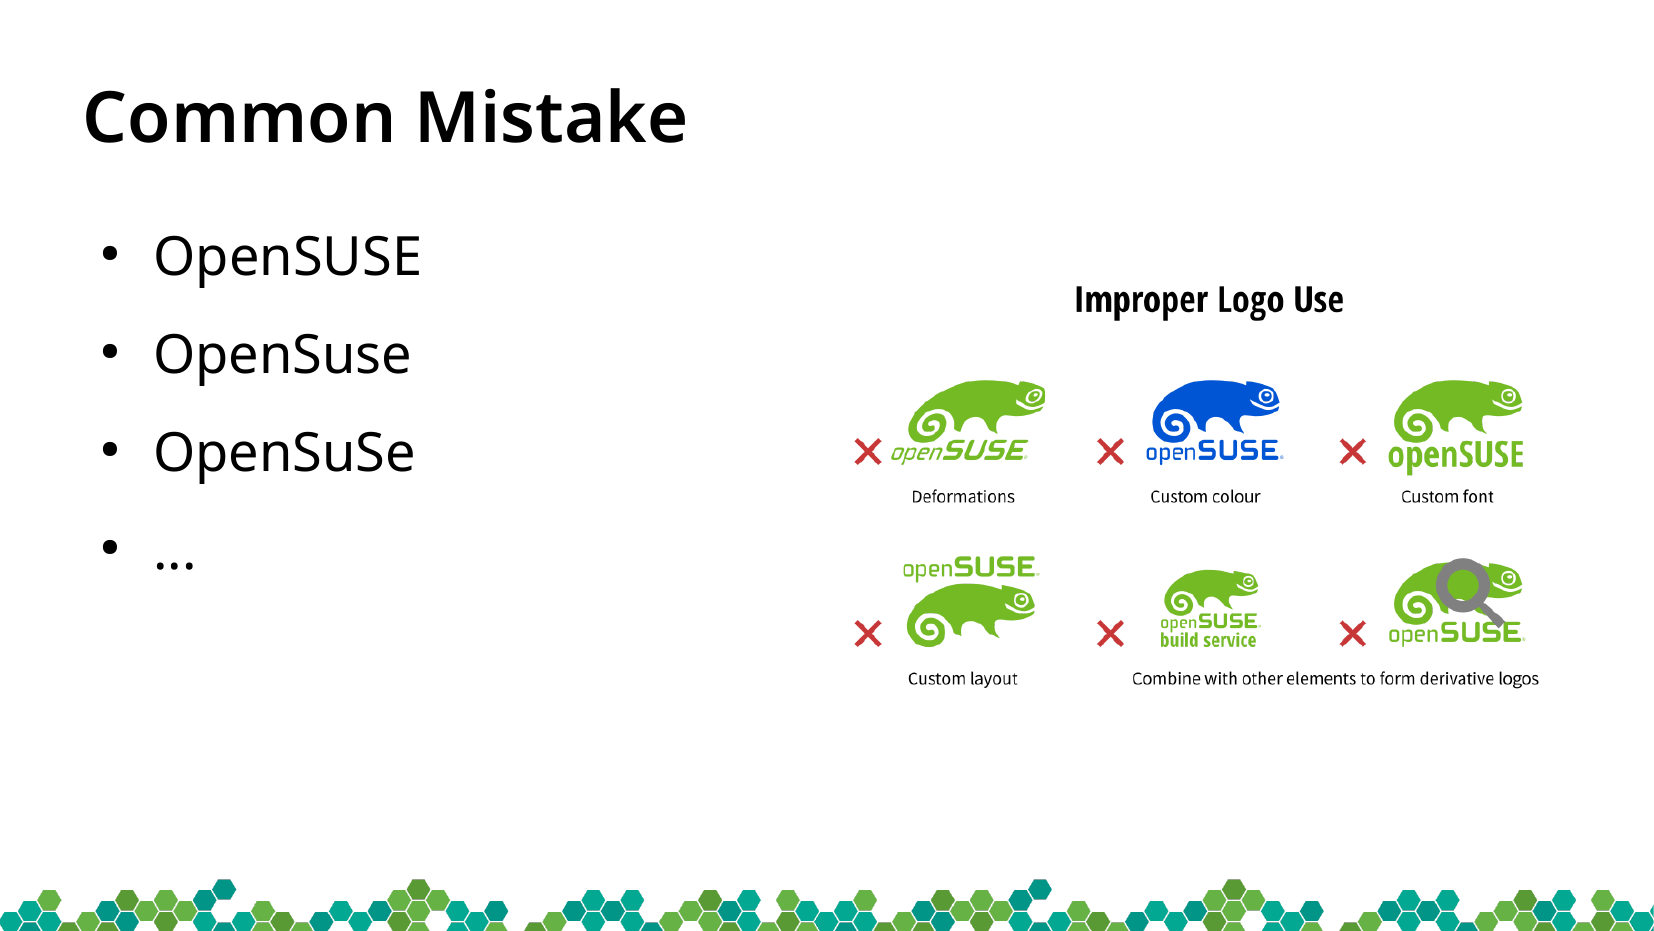

# Common Mistake
OpenSUSE
OpenSuse
OpenSuSe
...